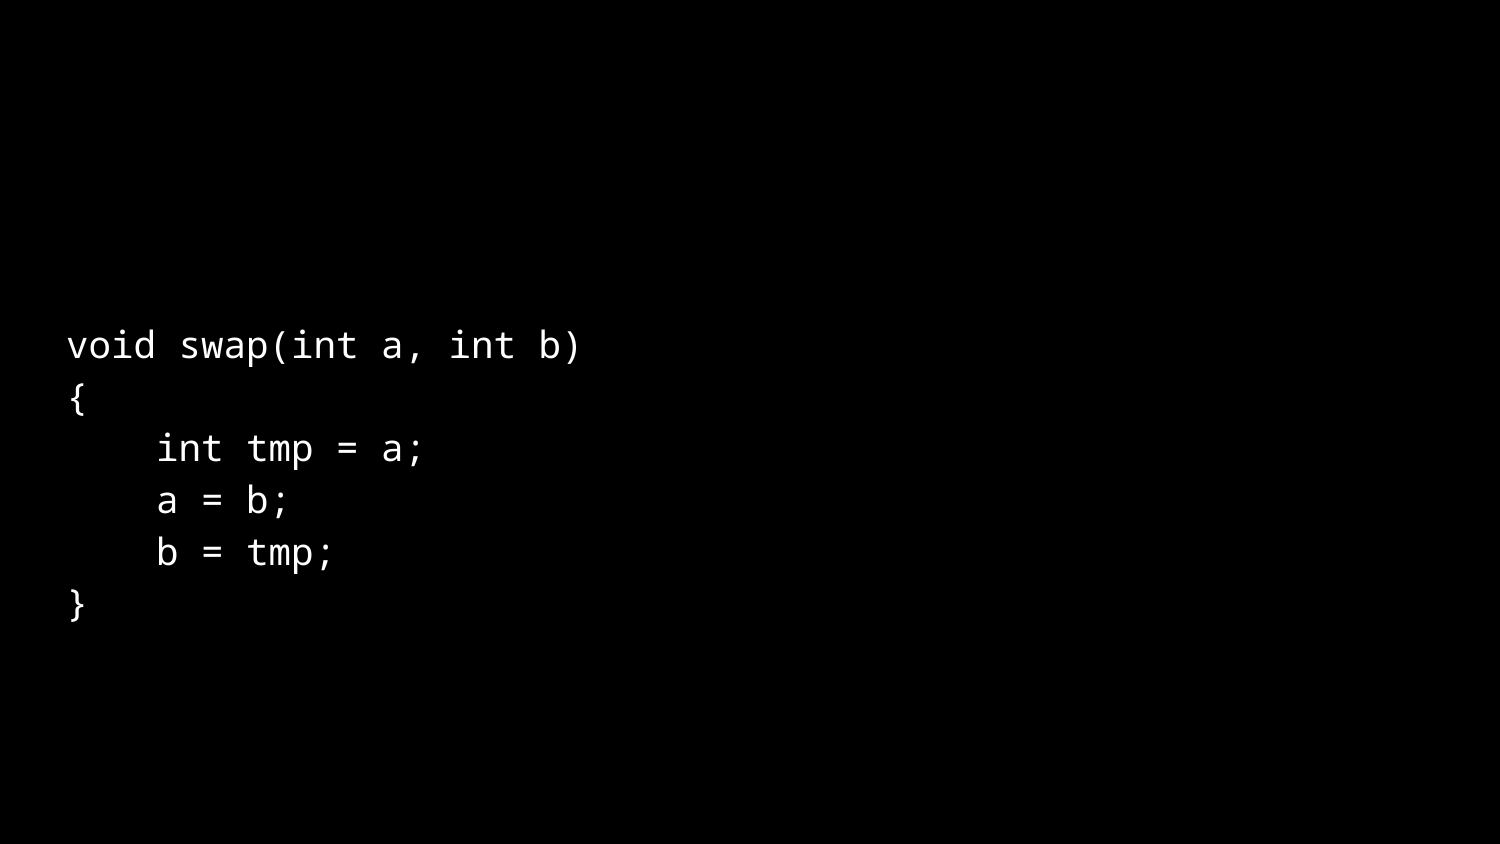

# void swap(int a, int b)
{
 int tmp = a;
 a = b;
 b = tmp;
}